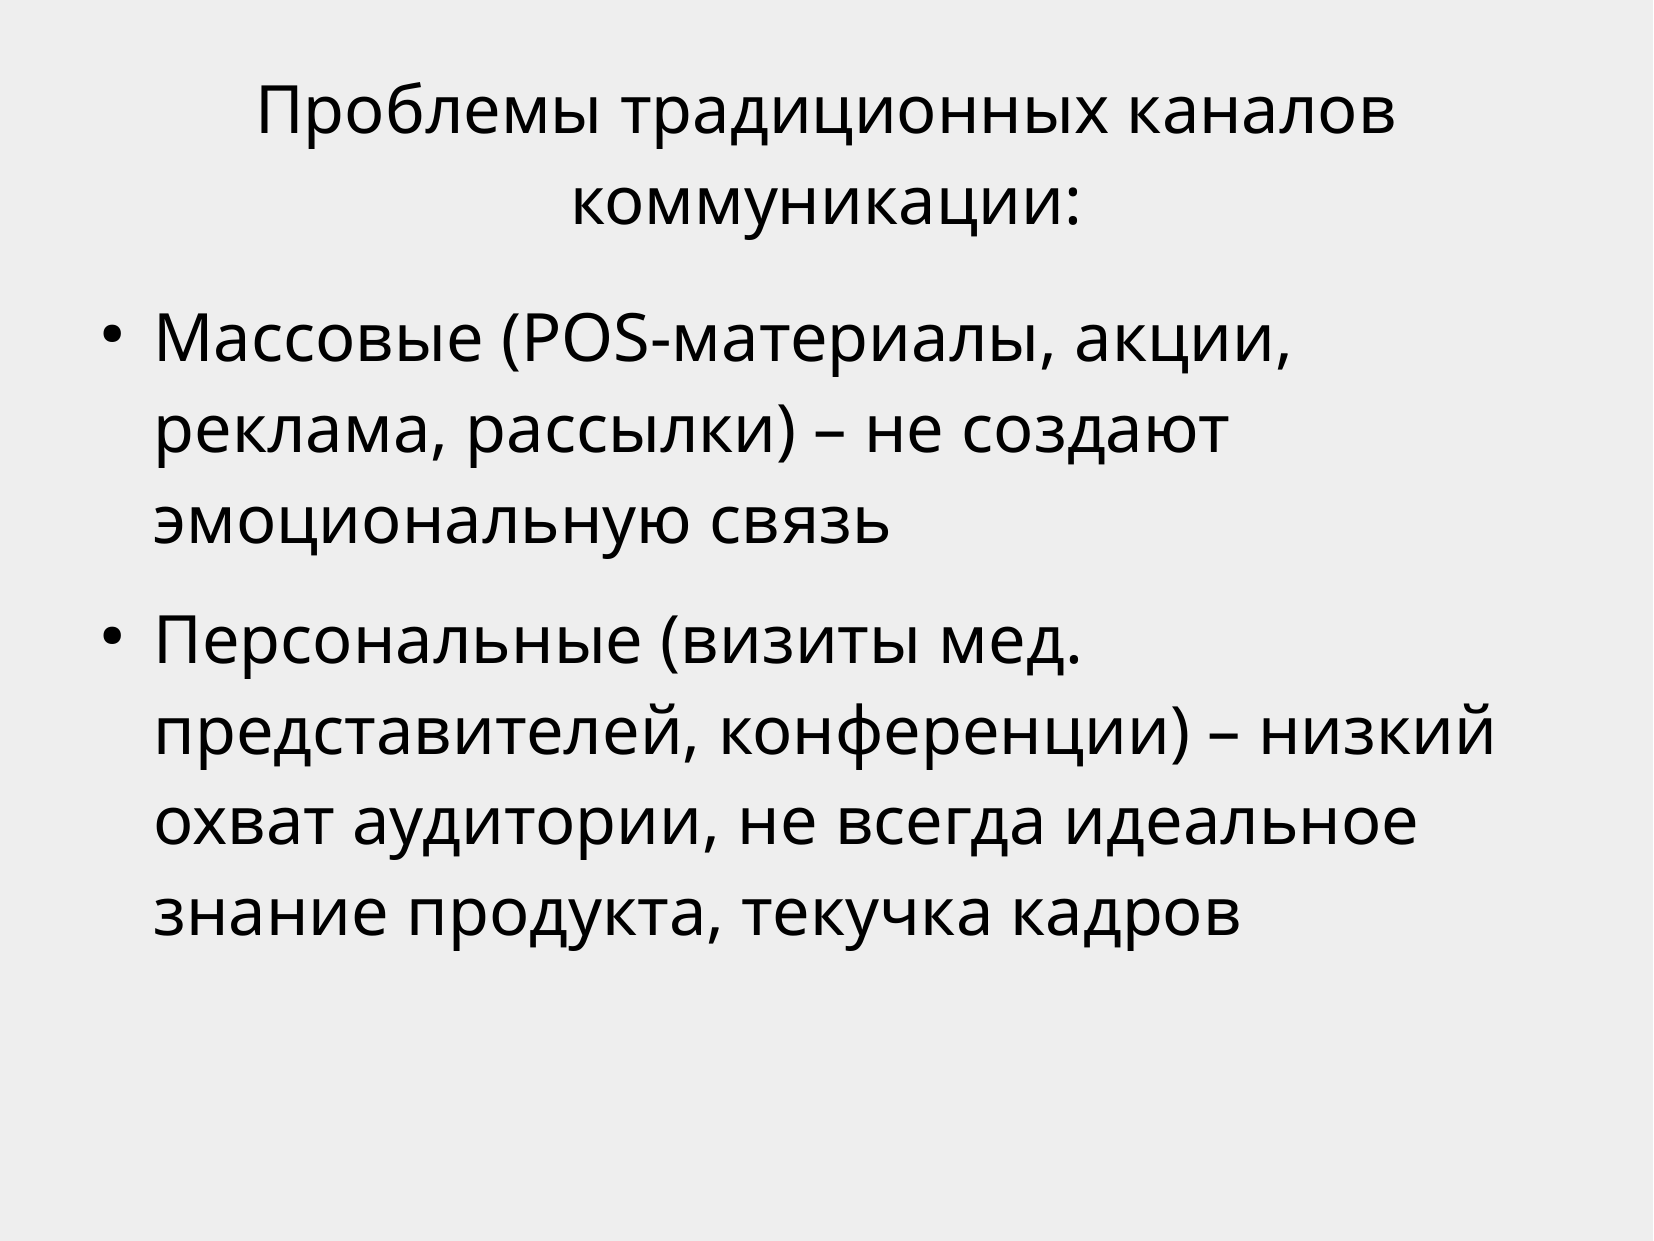

# Проблемы традиционных каналов коммуникации:
Массовые (POS-материалы, акции, реклама, рассылки) – не создают эмоциональную связь
Персональные (визиты мед. представителей, конференции) – низкий охват аудитории, не всегда идеальное знание продукта, текучка кадров